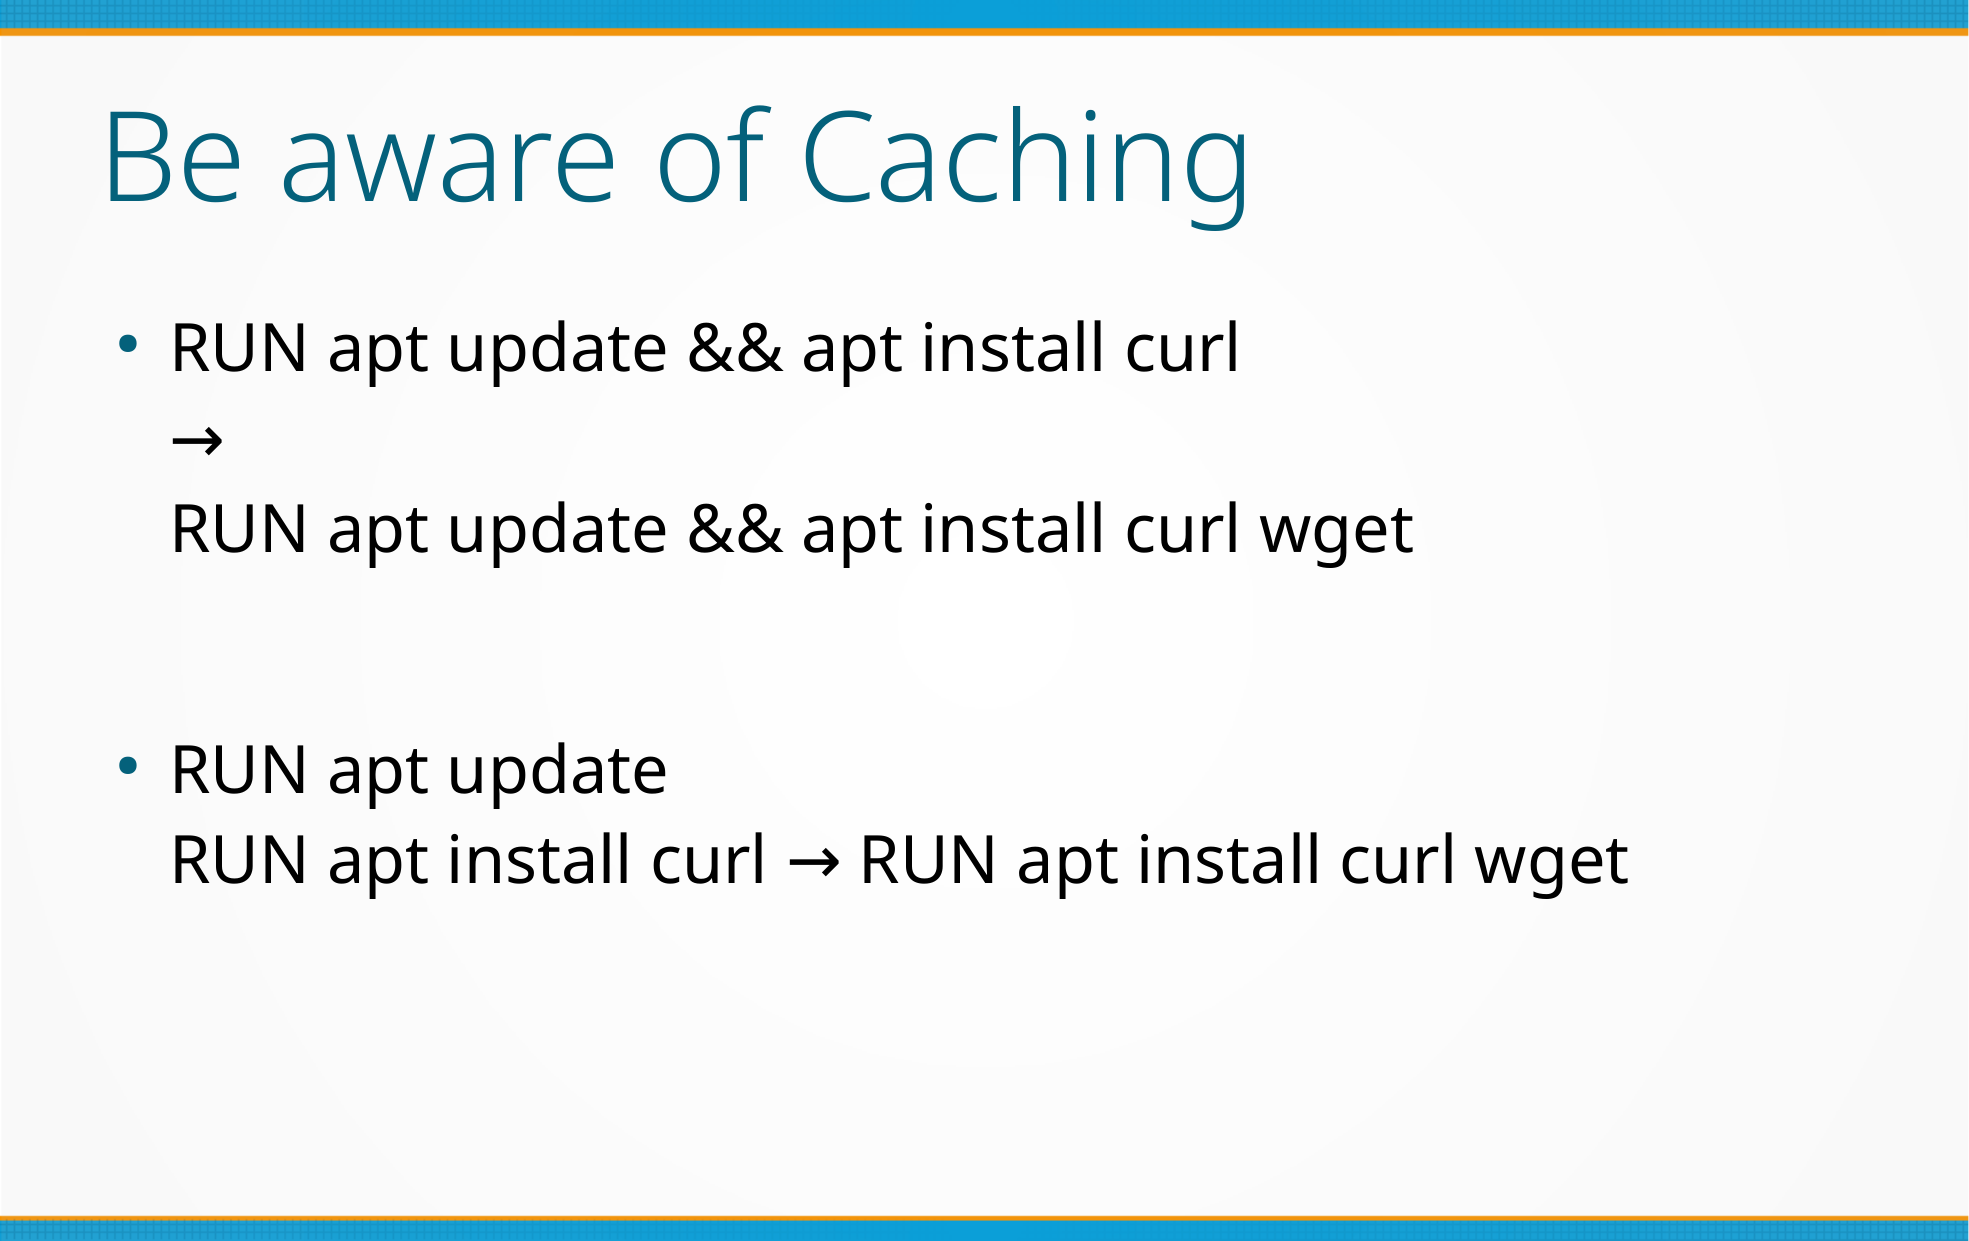

# Be aware of Caching
RUN apt update && apt install curl
→
RUN apt update && apt install curl wget
RUN apt update
RUN apt install curl → RUN apt install curl wget